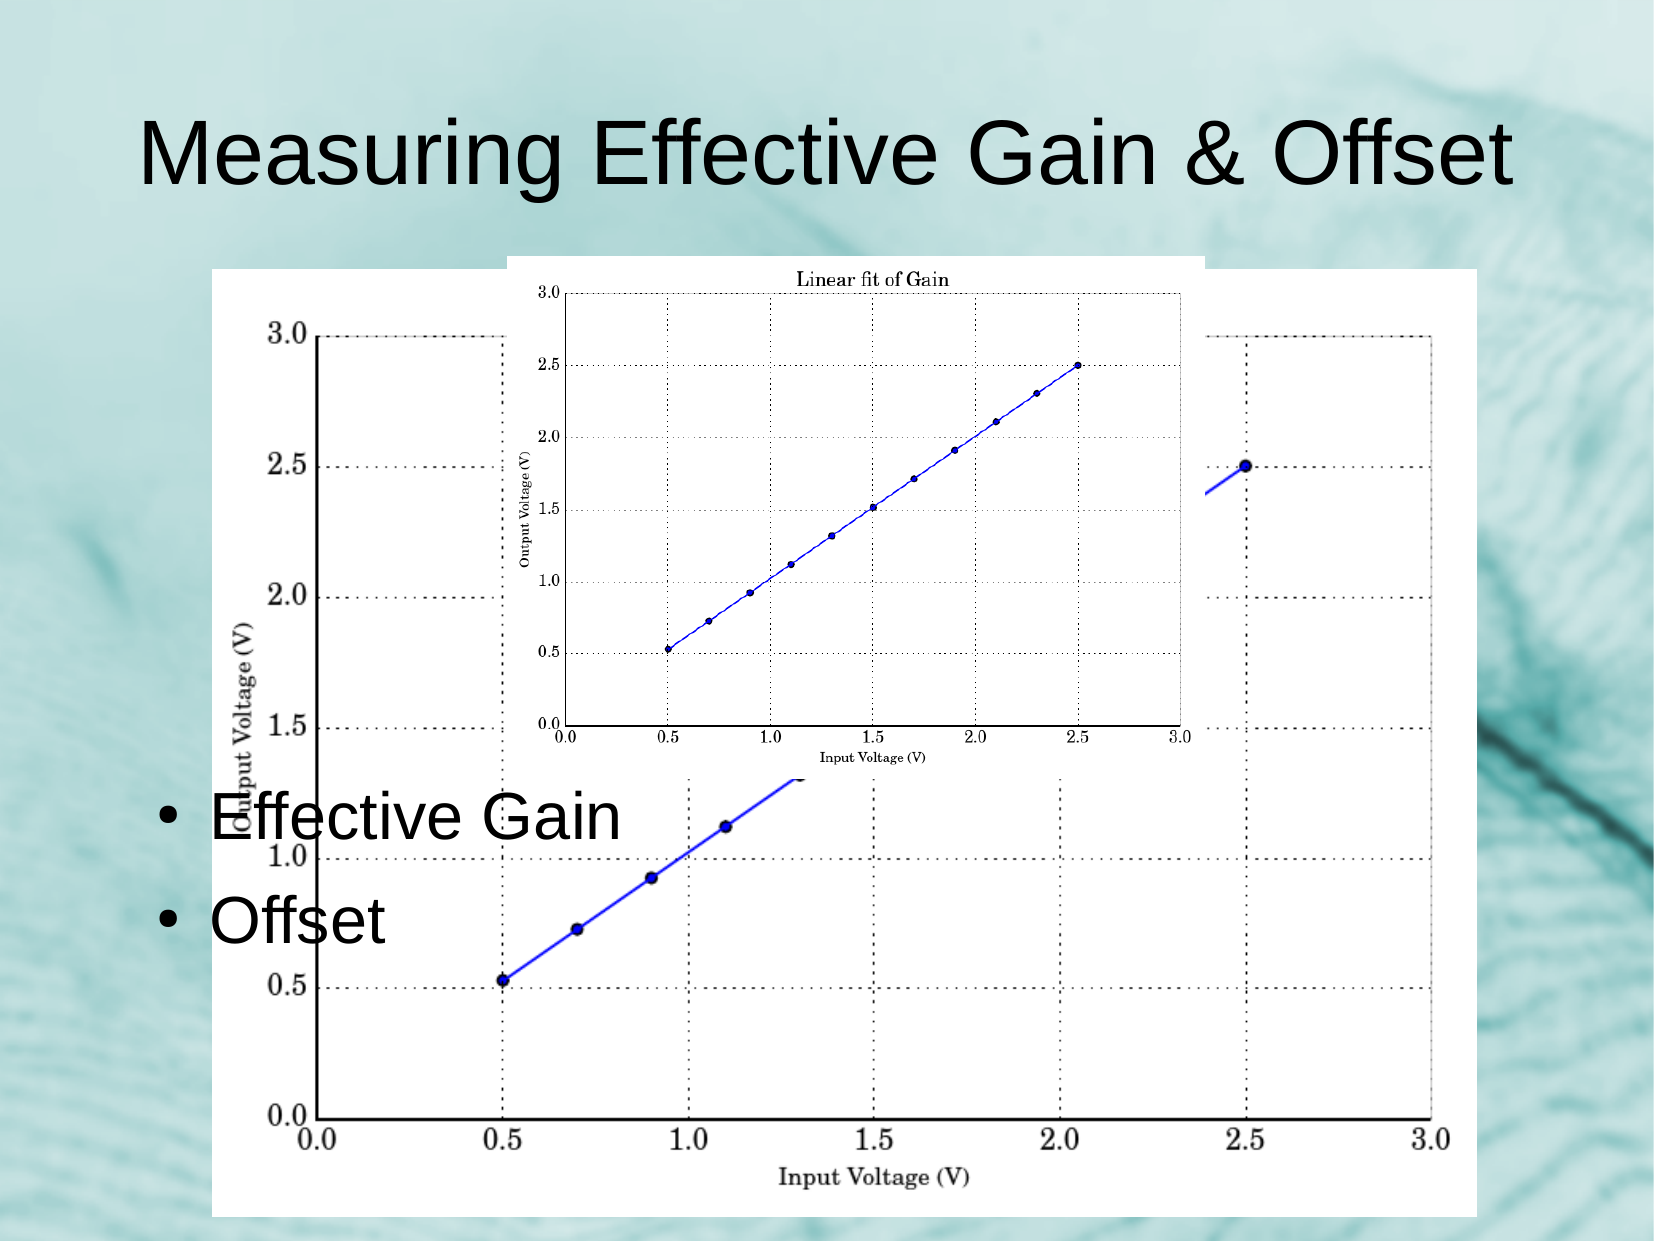

# Measuring Effective Gain & Offset
Effective Gain
Offset